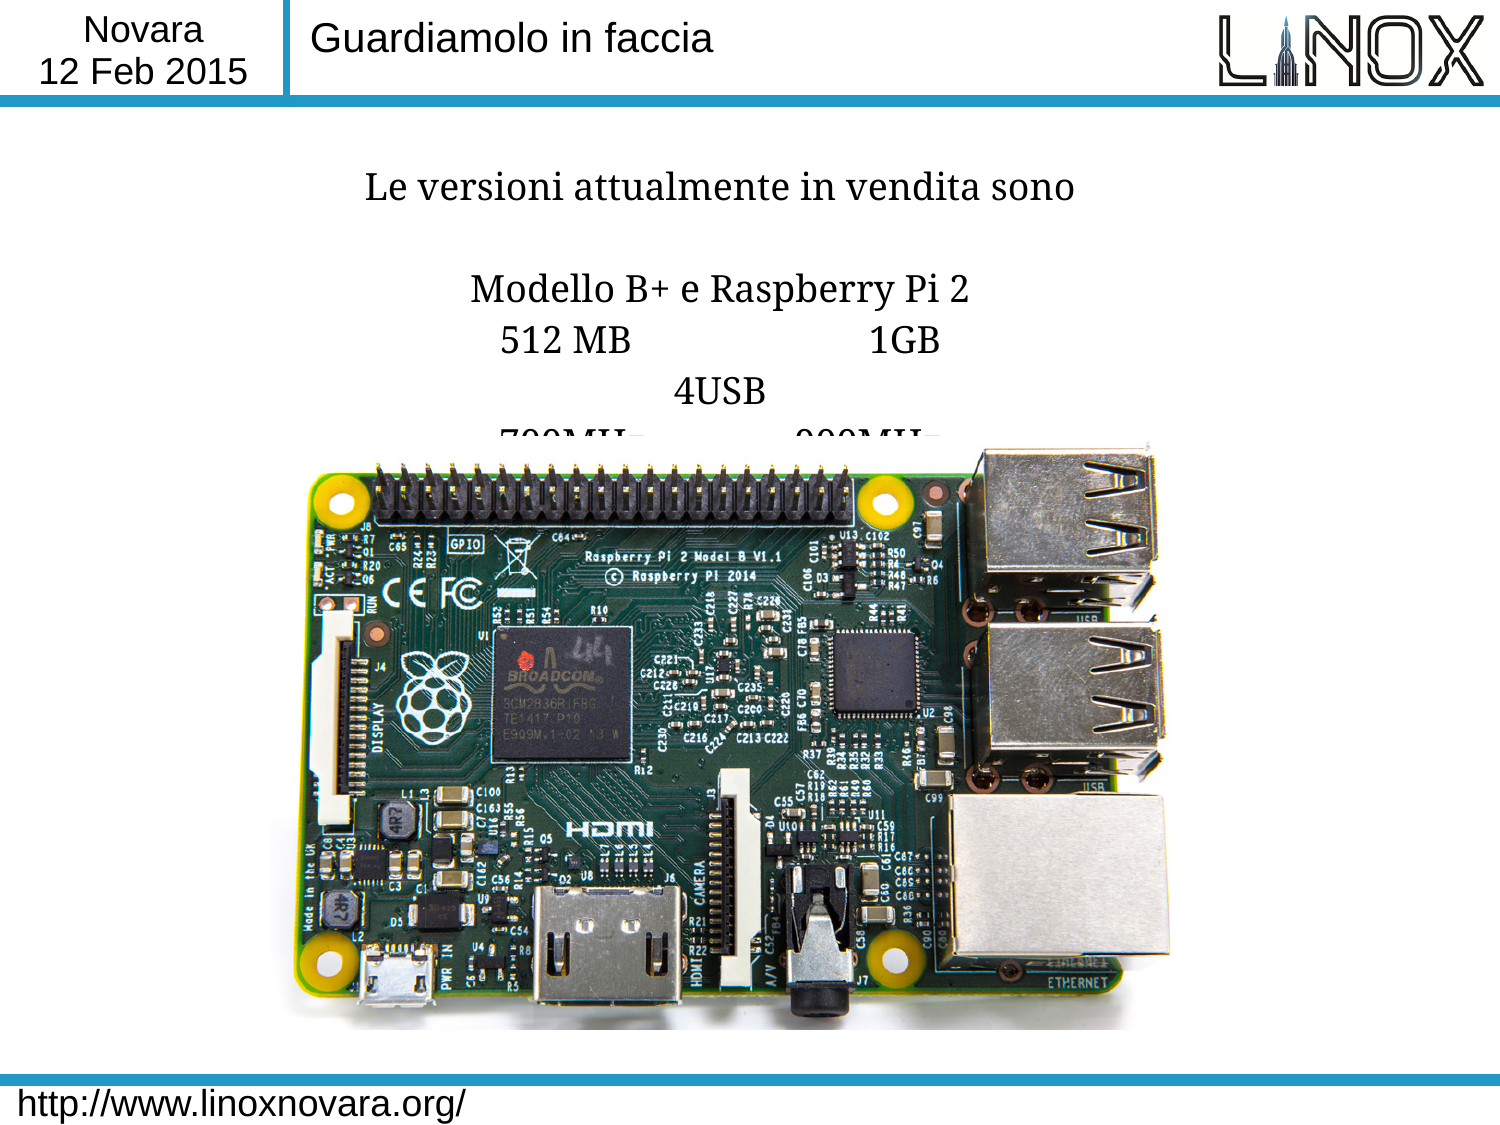

# Guardiamolo in faccia
Le versioni attualmente in vendita sono
Modello B+ e Raspberry Pi 2
512 MB				1GB
4USB
700MHz			900MHz